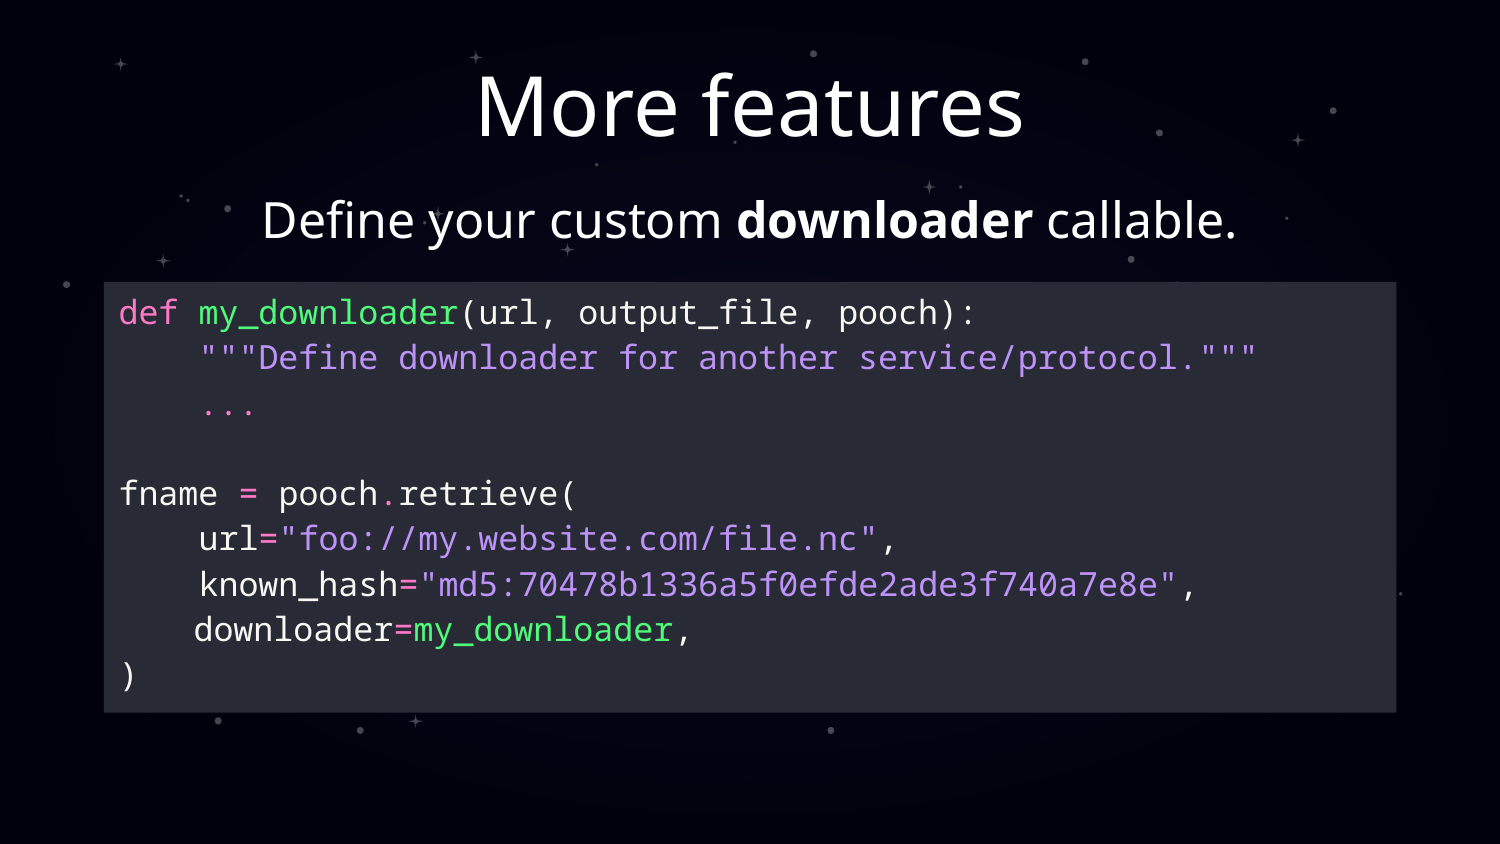

# More features
Define your custom downloader callable.
def my_downloader(url, output_file, pooch):
 """Define downloader for another service/protocol."""
 ...
fname = pooch.retrieve(
 url="foo://my.website.com/file.nc",
 known_hash="md5:70478b1336a5f0efde2ade3f740a7e8e",
	downloader=my_downloader,
)